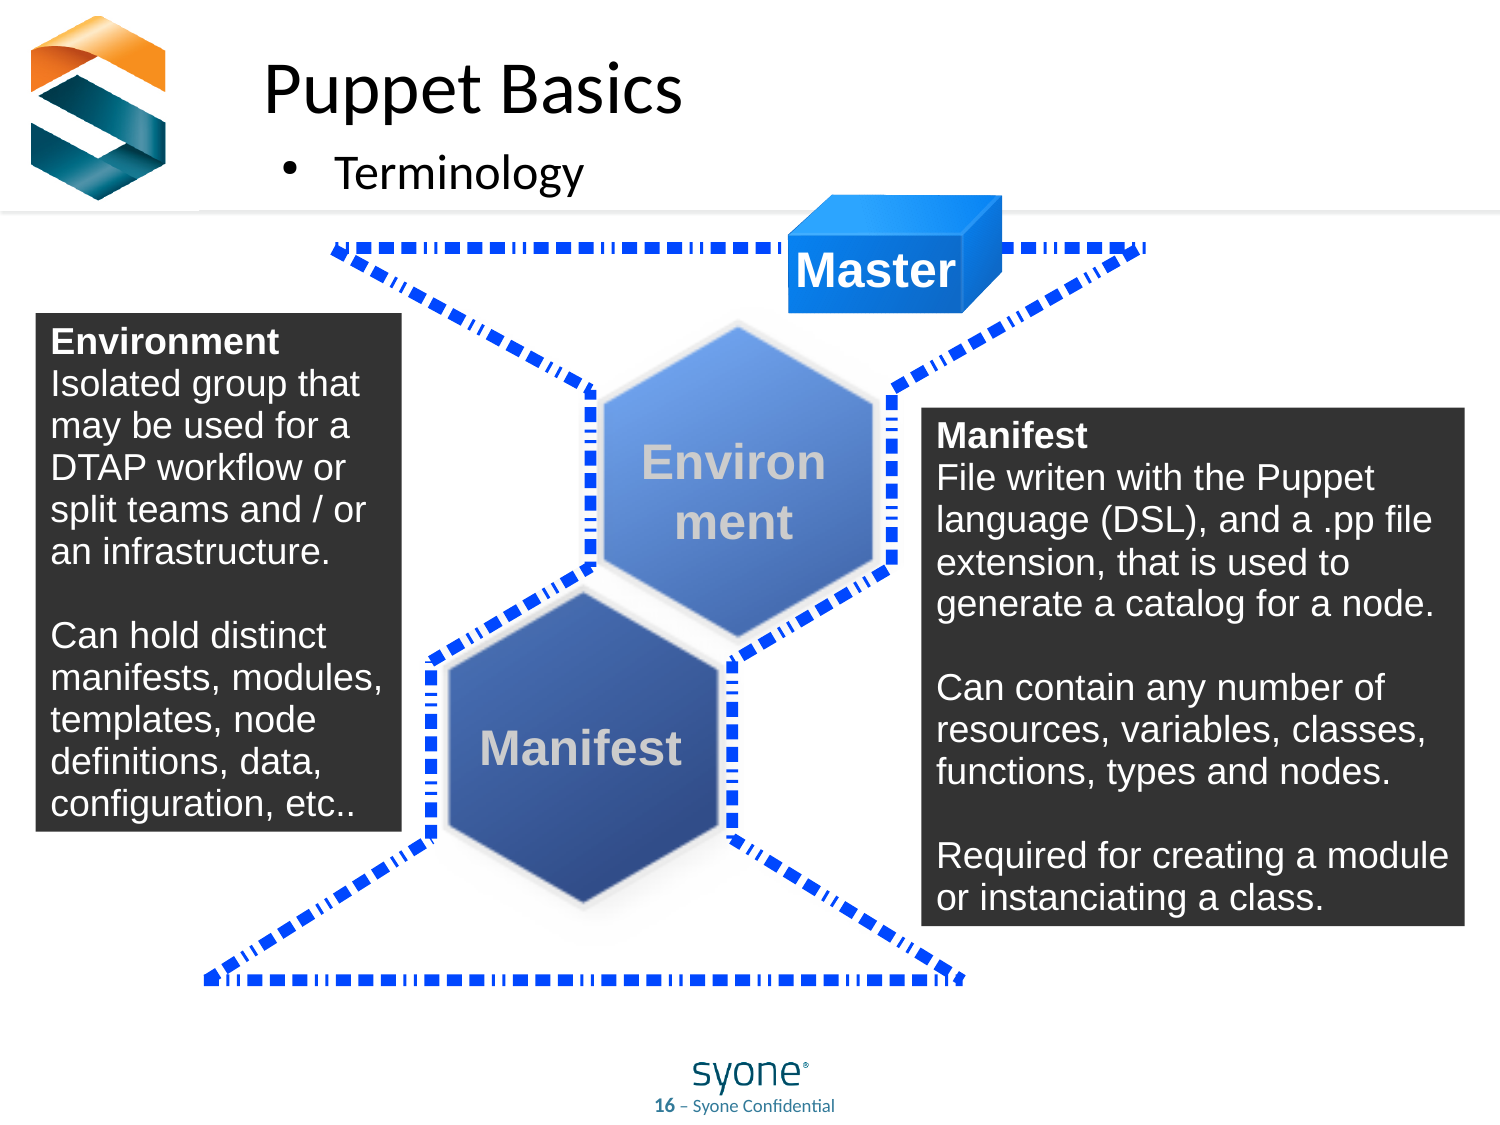

# Puppet Basics
Terminology
Master
Environ
ment
Backend
Fact
Manifest
Catalog
Environment
Isolated group that may be used for a DTAP workflow or split teams and / or an infrastructure.
Can hold distinct manifests, modules, templates, node definitions, data, configuration, etc..
Manifest
File writen with the Puppet language (DSL), and a .pp file extension, that is used to generate a catalog for a node.
Can contain any number of resources, variables, classes, functions, types and nodes.
Required for creating a module or instanciating a class.